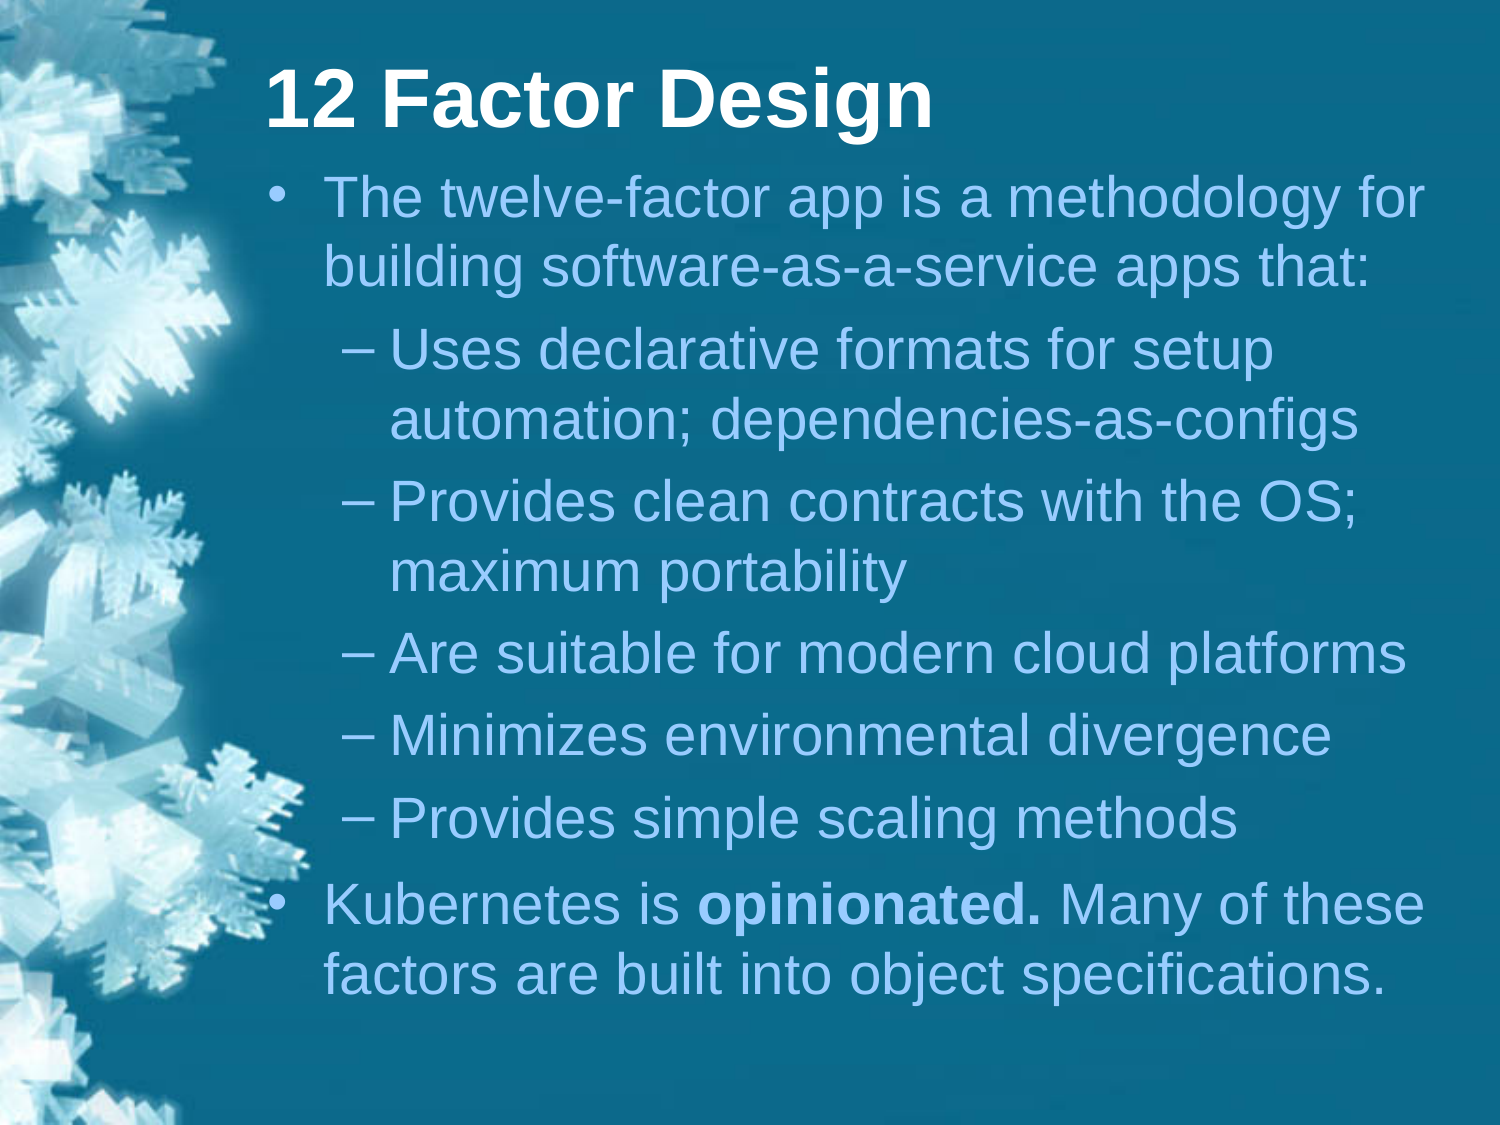

# 12 Factor Design
The twelve-factor app is a methodology for building software-as-a-service apps that:
Uses declarative formats for setup automation; dependencies-as-configs
Provides clean contracts with the OS; maximum portability
Are suitable for modern cloud platforms
Minimizes environmental divergence
Provides simple scaling methods
Kubernetes is opinionated. Many of these factors are built into object specifications.